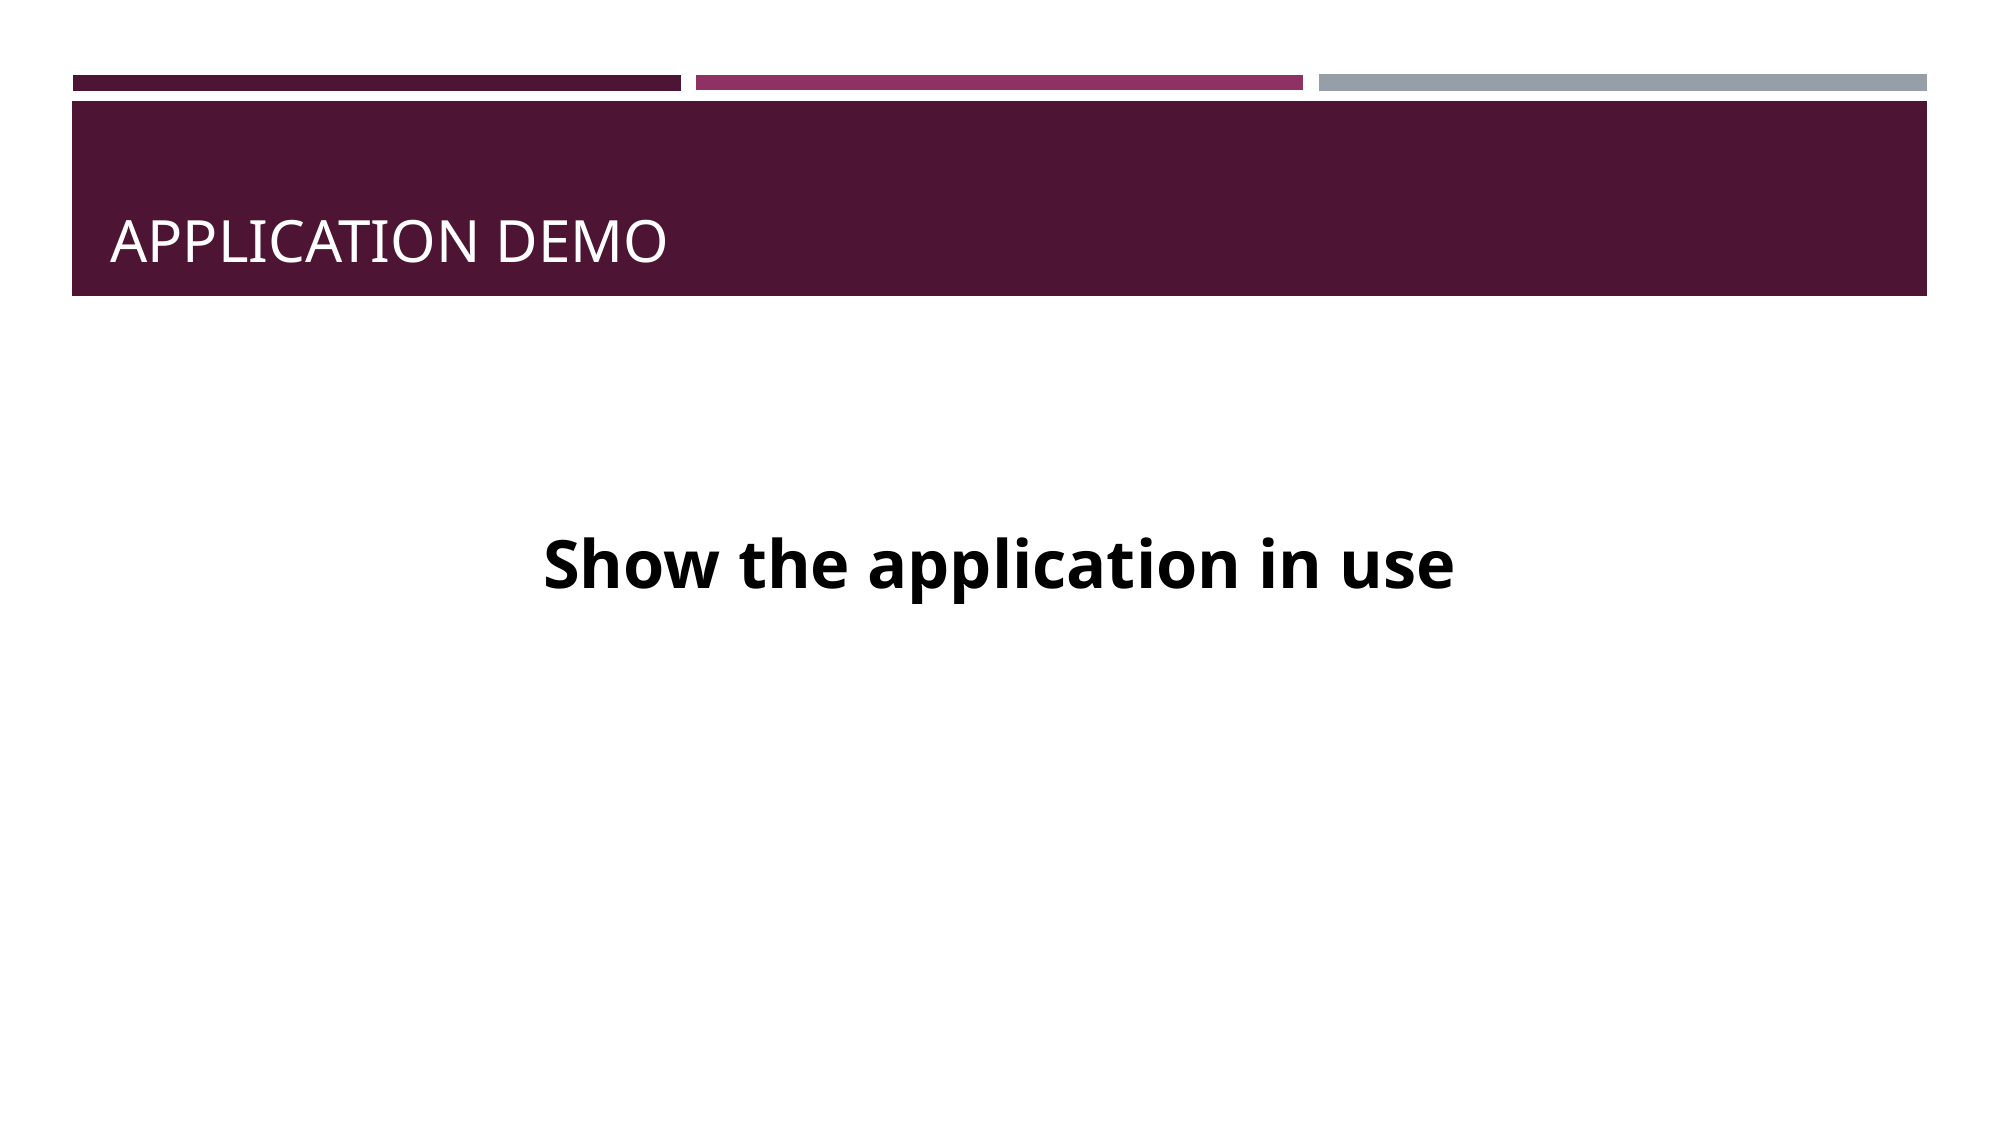

# APPLICATION DEMO
Show the application in use